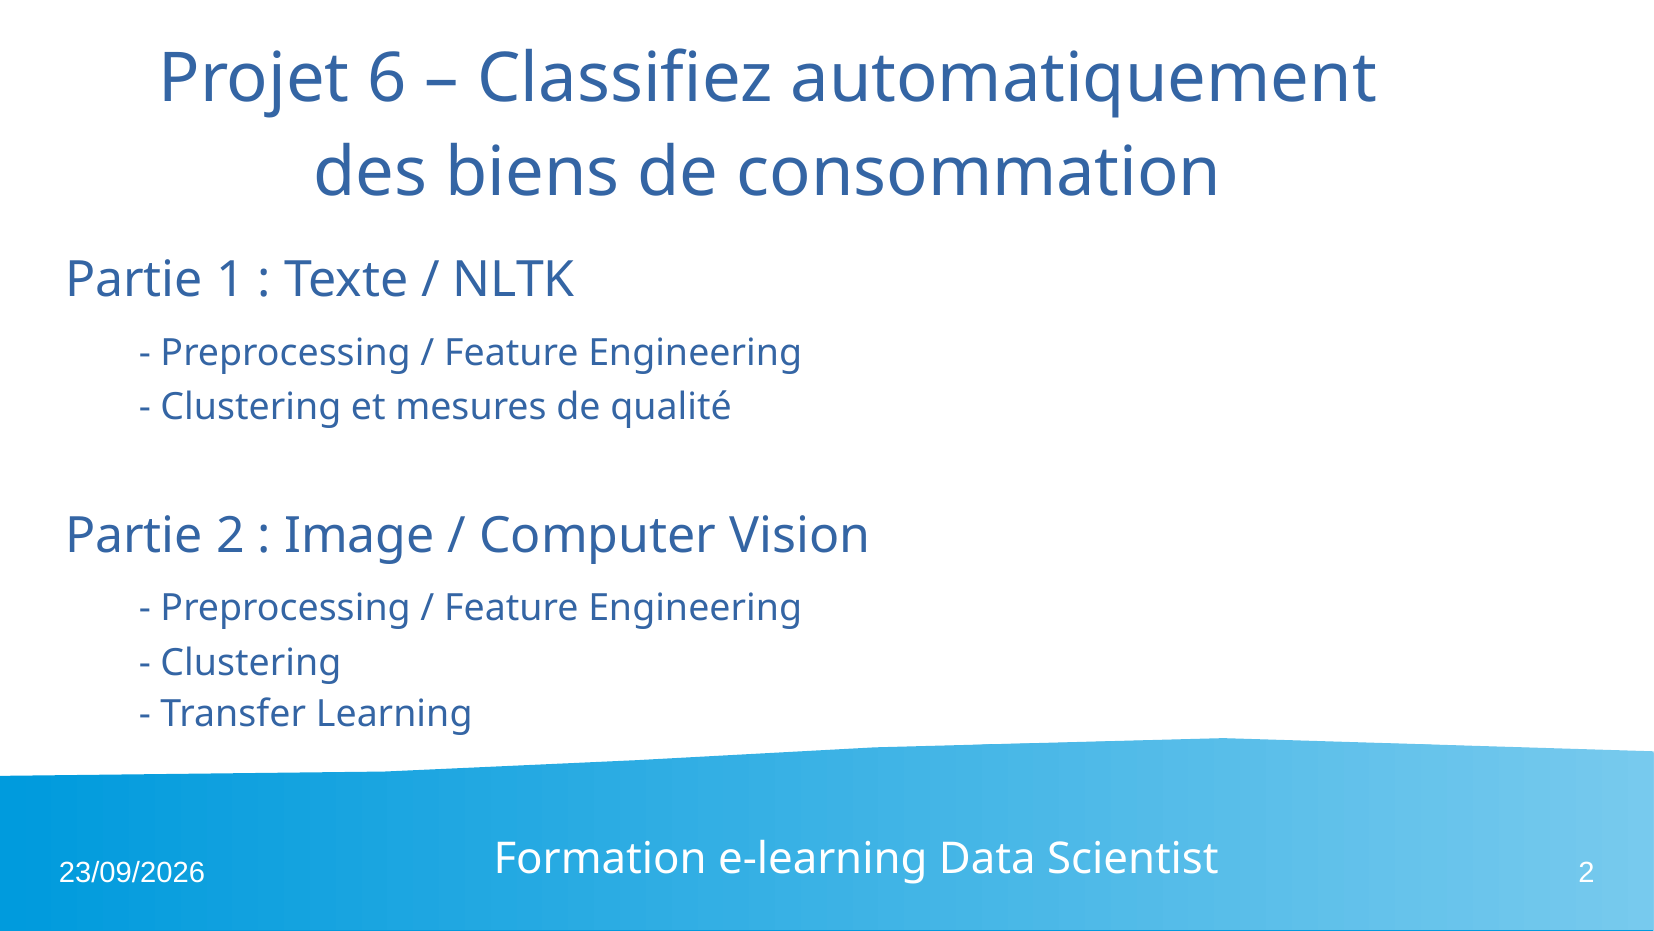

Projet 6 – Classifiez automatiquement
des biens de consommation
Partie 1 : Texte / NLTK
	- Preprocessing / Feature Engineering
	- Clustering et mesures de qualité
Partie 2 : Image / Computer Vision
	- Preprocessing / Feature Engineering
	- Clustering
	- Transfer Learning
# Formation e-learning Data Scientist